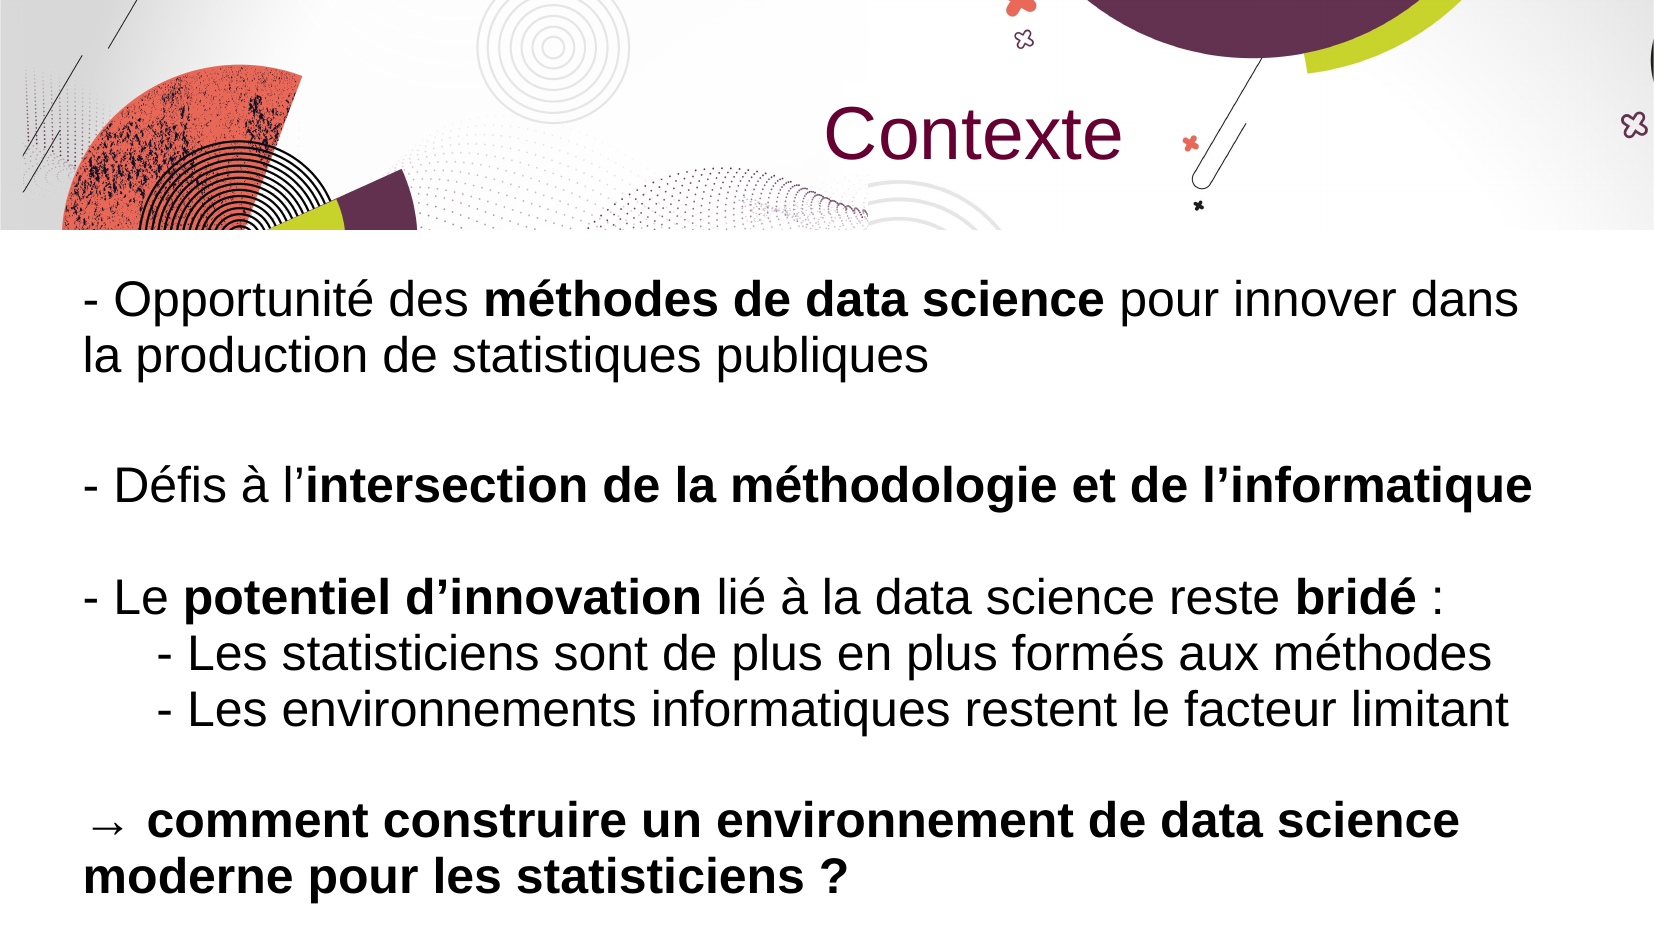

# Contexte
- Opportunité des méthodes de data science pour innover dans la production de statistiques publiques
- Défis à l’intersection de la méthodologie et de l’informatique
- Le potentiel d’innovation lié à la data science reste bridé :
	- Les statisticiens sont de plus en plus formés aux méthodes
	- Les environnements informatiques restent le facteur limitant
→ comment construire un environnement de data science moderne pour les statisticiens ?